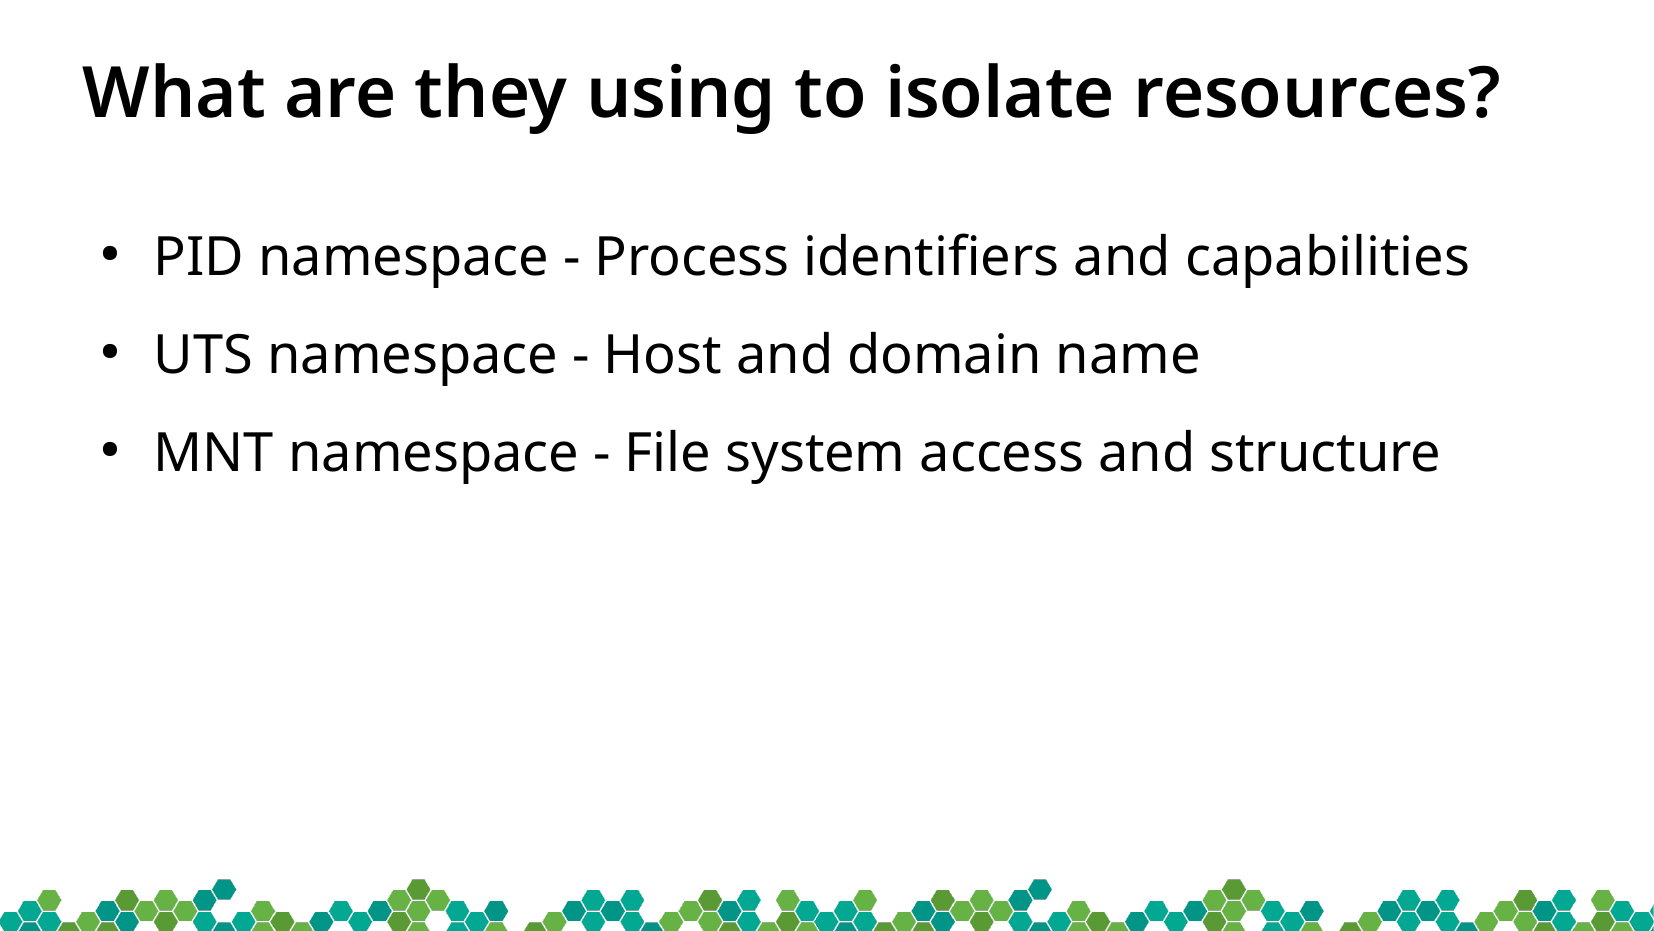

# What are they using to isolate resources?
PID namespace - Process identifiers and capabilities
UTS namespace - Host and domain name
MNT namespace - File system access and structure